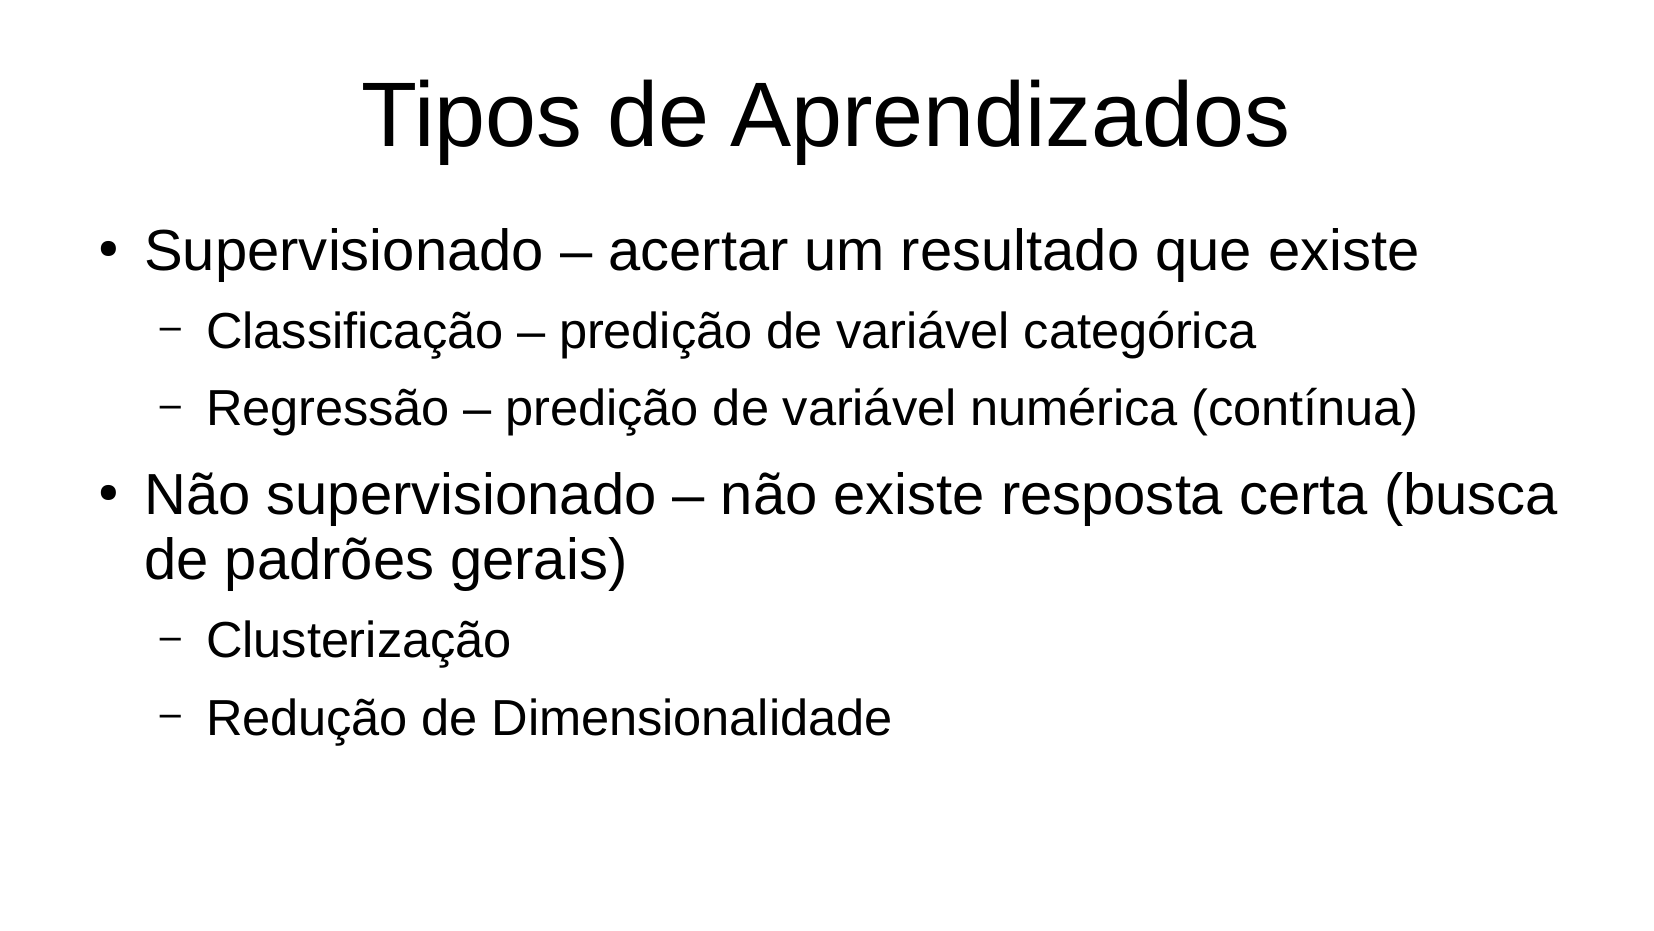

# Tipos de Aprendizados
Supervisionado – acertar um resultado que existe
Classificação – predição de variável categórica
Regressão – predição de variável numérica (contínua)
Não supervisionado – não existe resposta certa (busca de padrões gerais)
Clusterização
Redução de Dimensionalidade